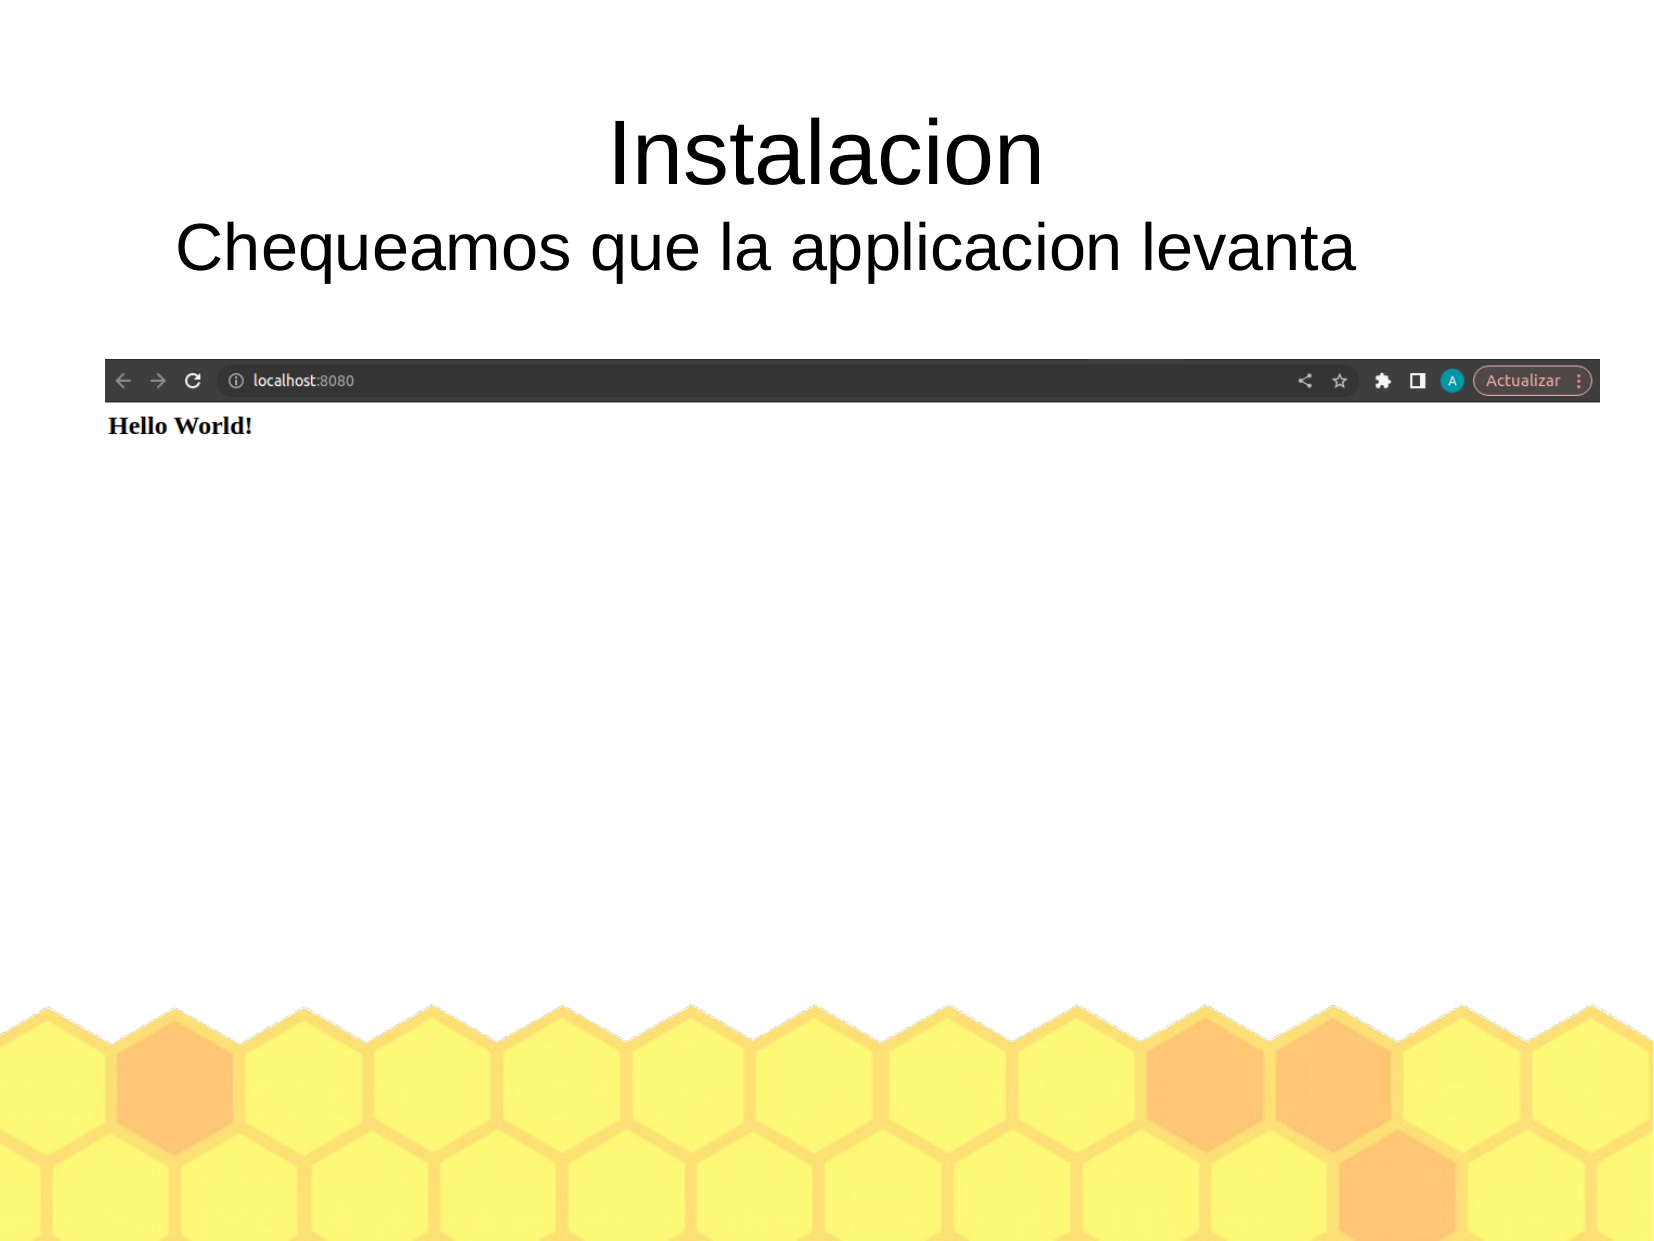

# Instalacion
Chequeamos que la applicacion levanta